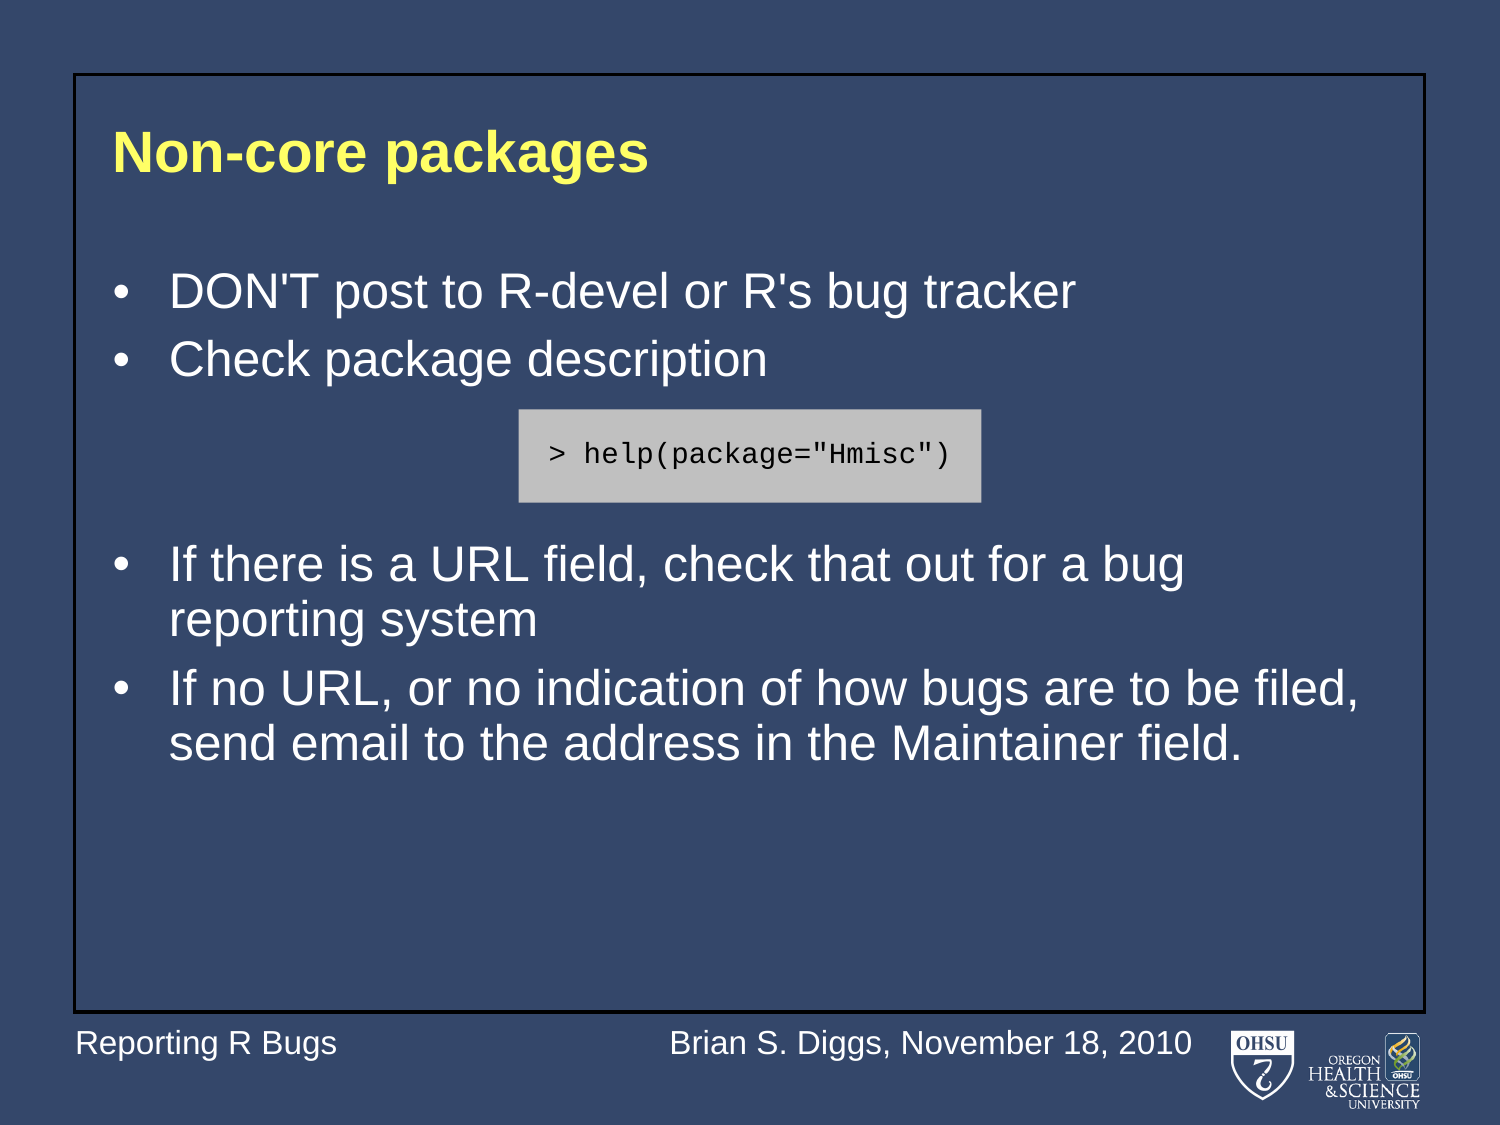

# Non-core packages
DON'T post to R-devel or R's bug tracker
Check package description
If there is a URL field, check that out for a bug reporting system
If no URL, or no indication of how bugs are to be filed, send email to the address in the Maintainer field.
> help(package="Hmisc")
Reporting R Bugs  Brian S. Diggs, November 18, 2010